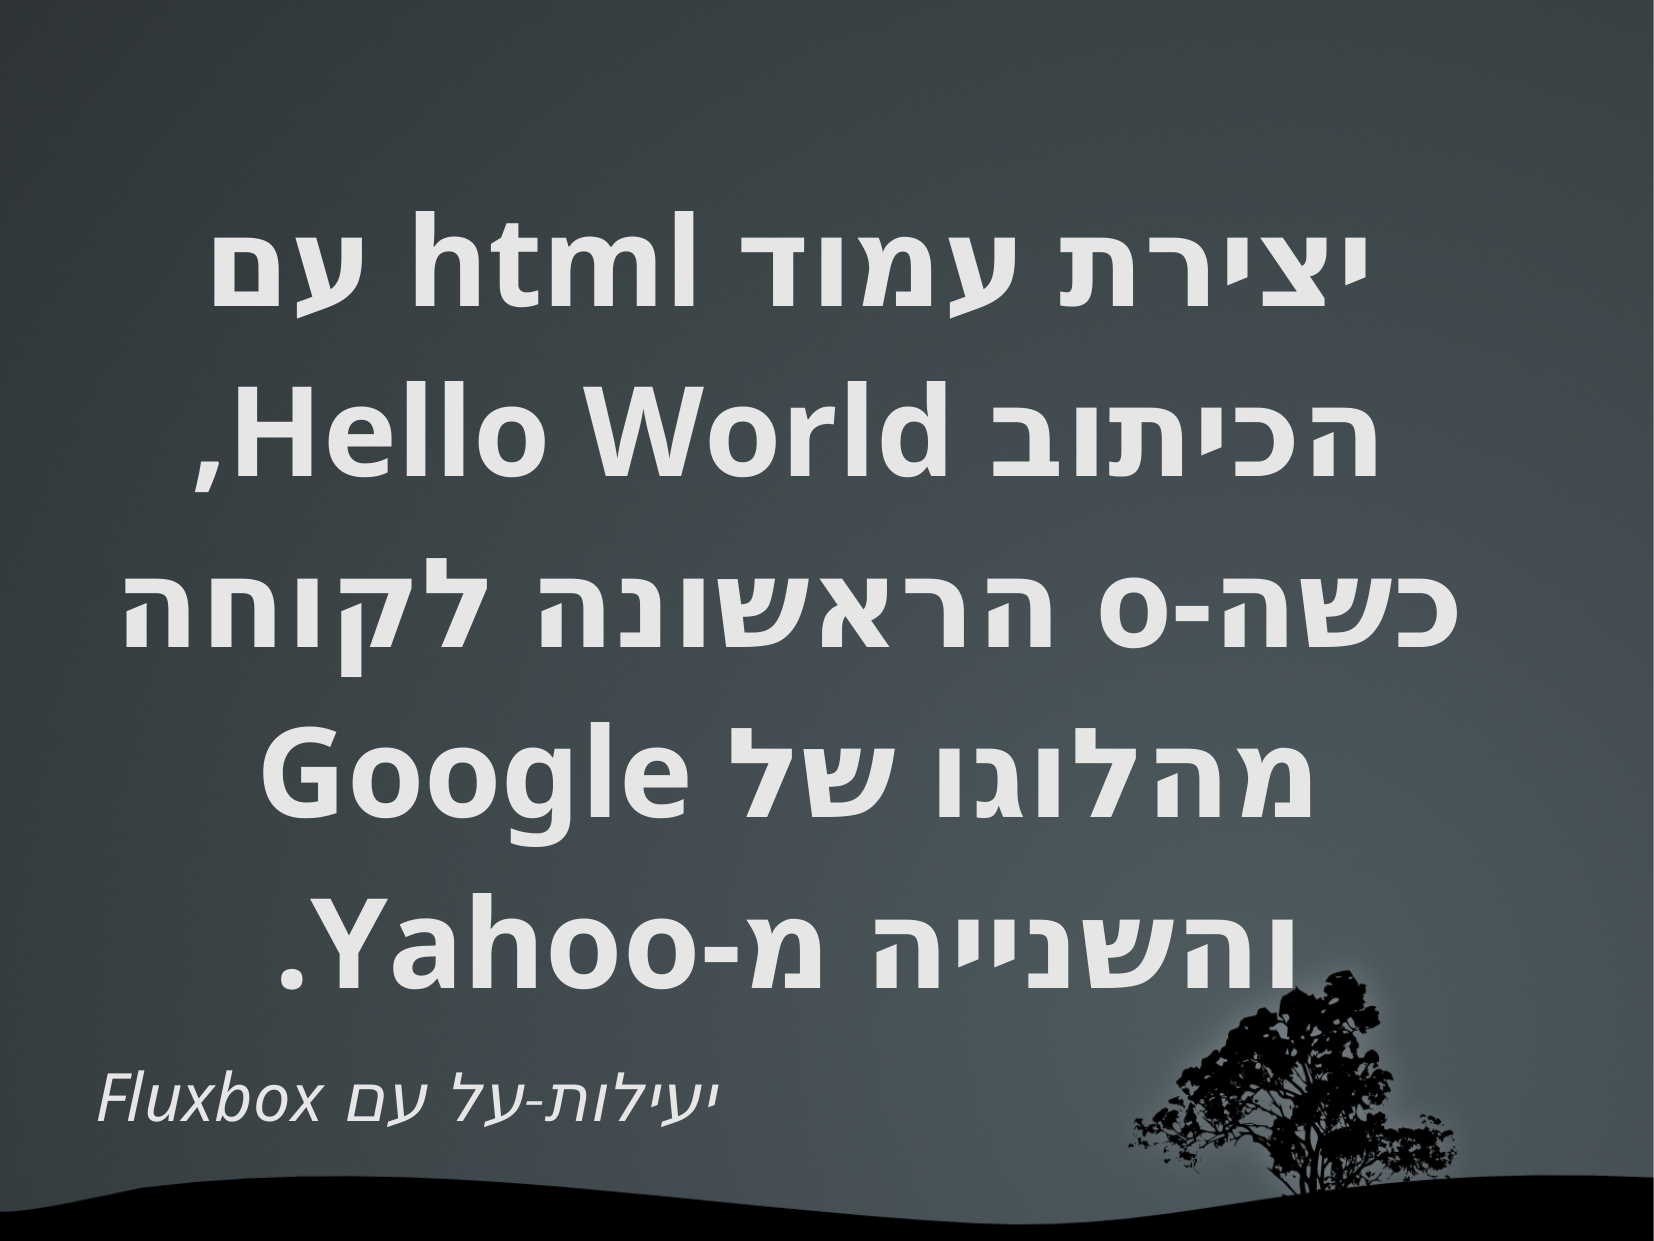

# יצירת עמוד html עם הכיתוב Hello World, כשה-o הראשונה לקוחה מהלוגו של Google והשנייה מ-Yahoo.
יעילות-על עם Fluxbox